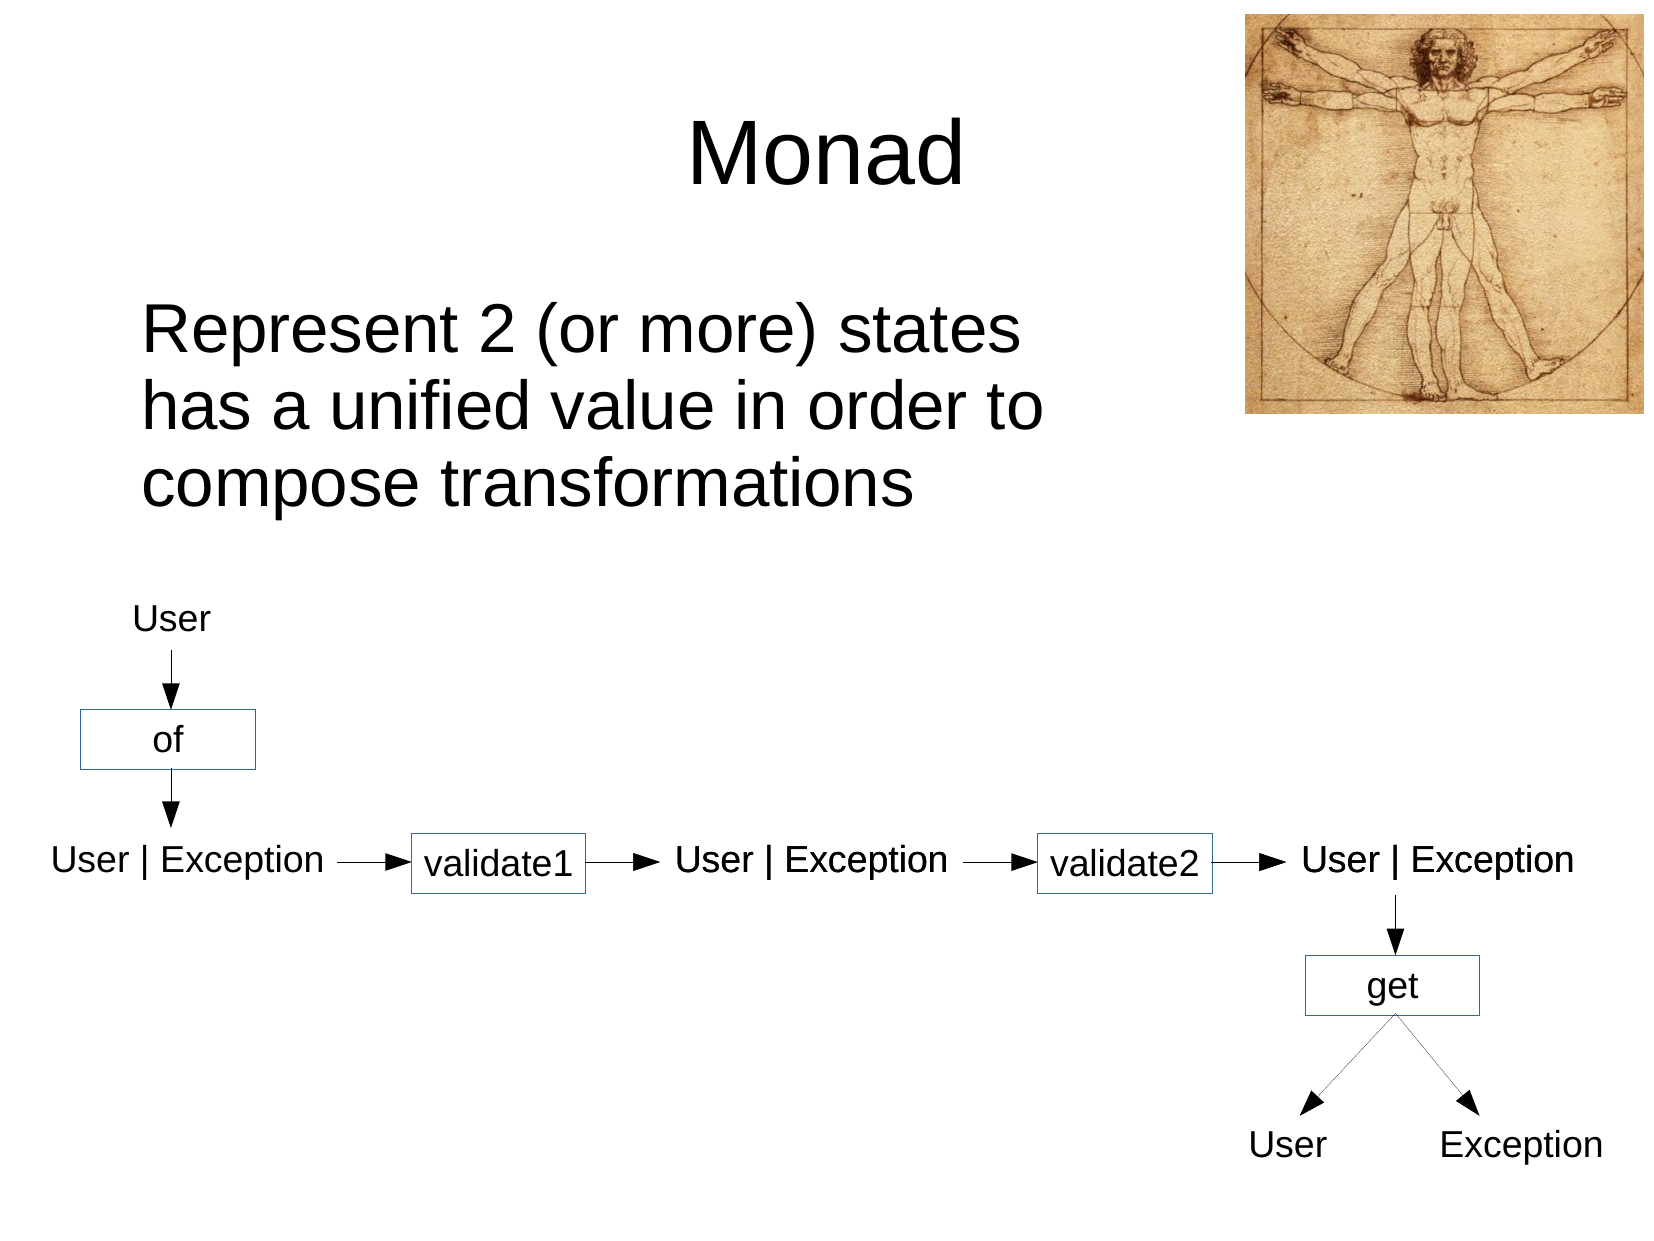

# Monad
Represent 2 (or more) states
has a unified value in order to
compose transformations
User
of
User | Exception
User | Exception
User | Exception
User | Exception
User | Exception
validate1
validate2
get
User
Exception